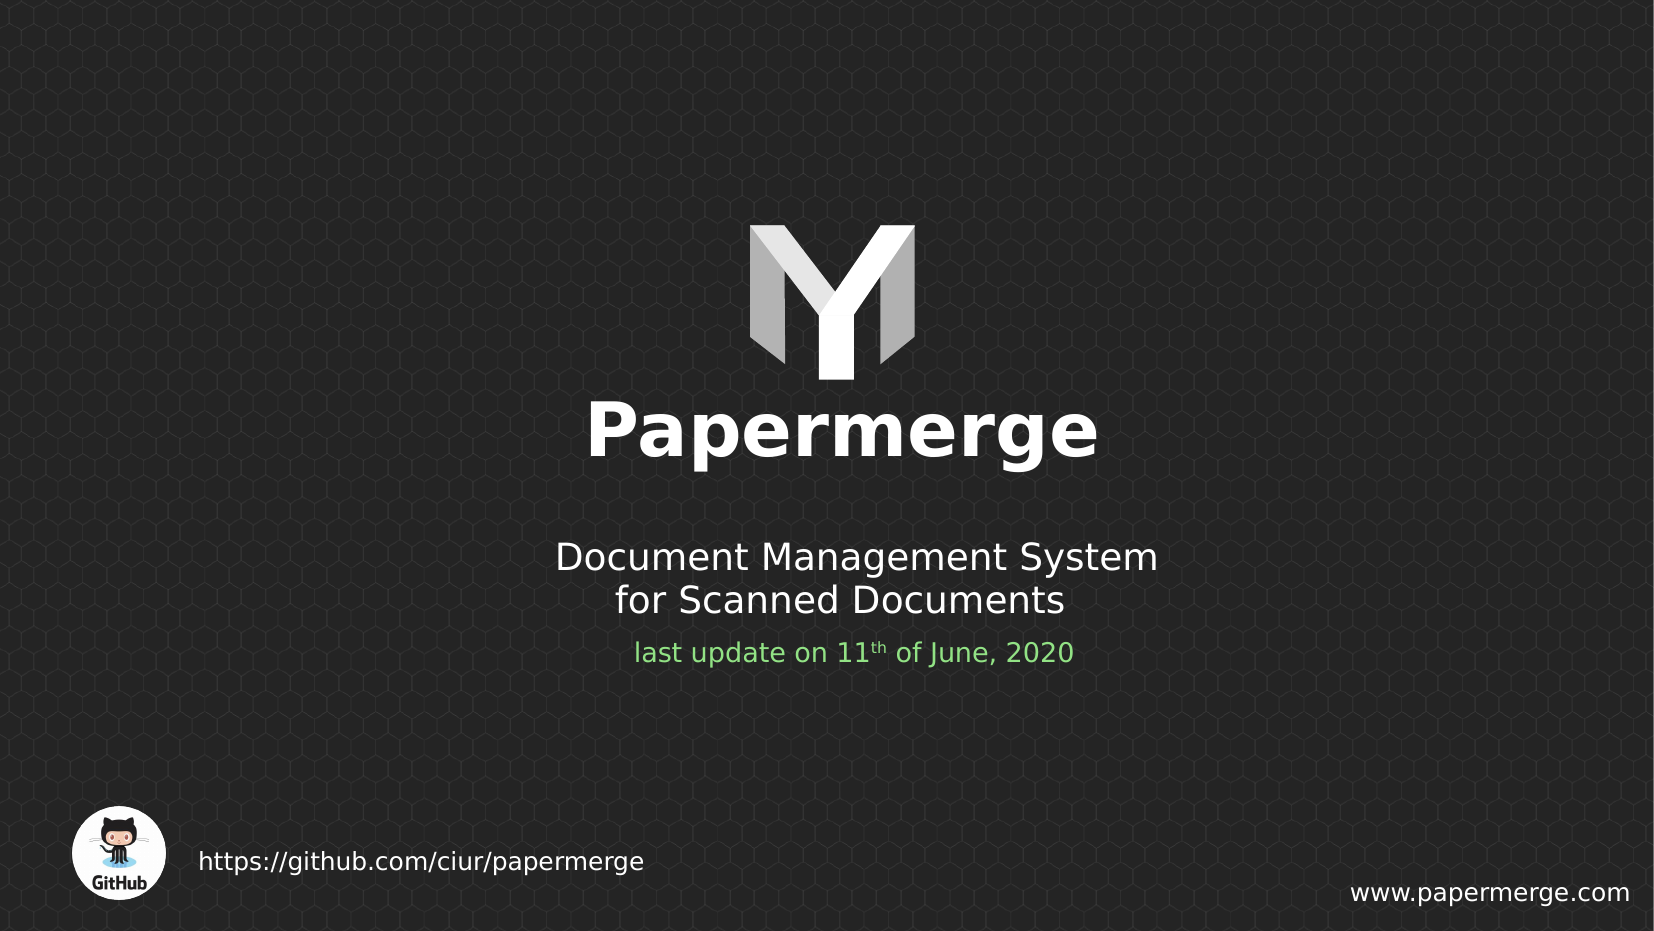

Papermerge
Document Management System
 for Scanned Documents
 last update on 11th of June, 2020
https://github.com/ciur/papermerge
www.papermerge.com